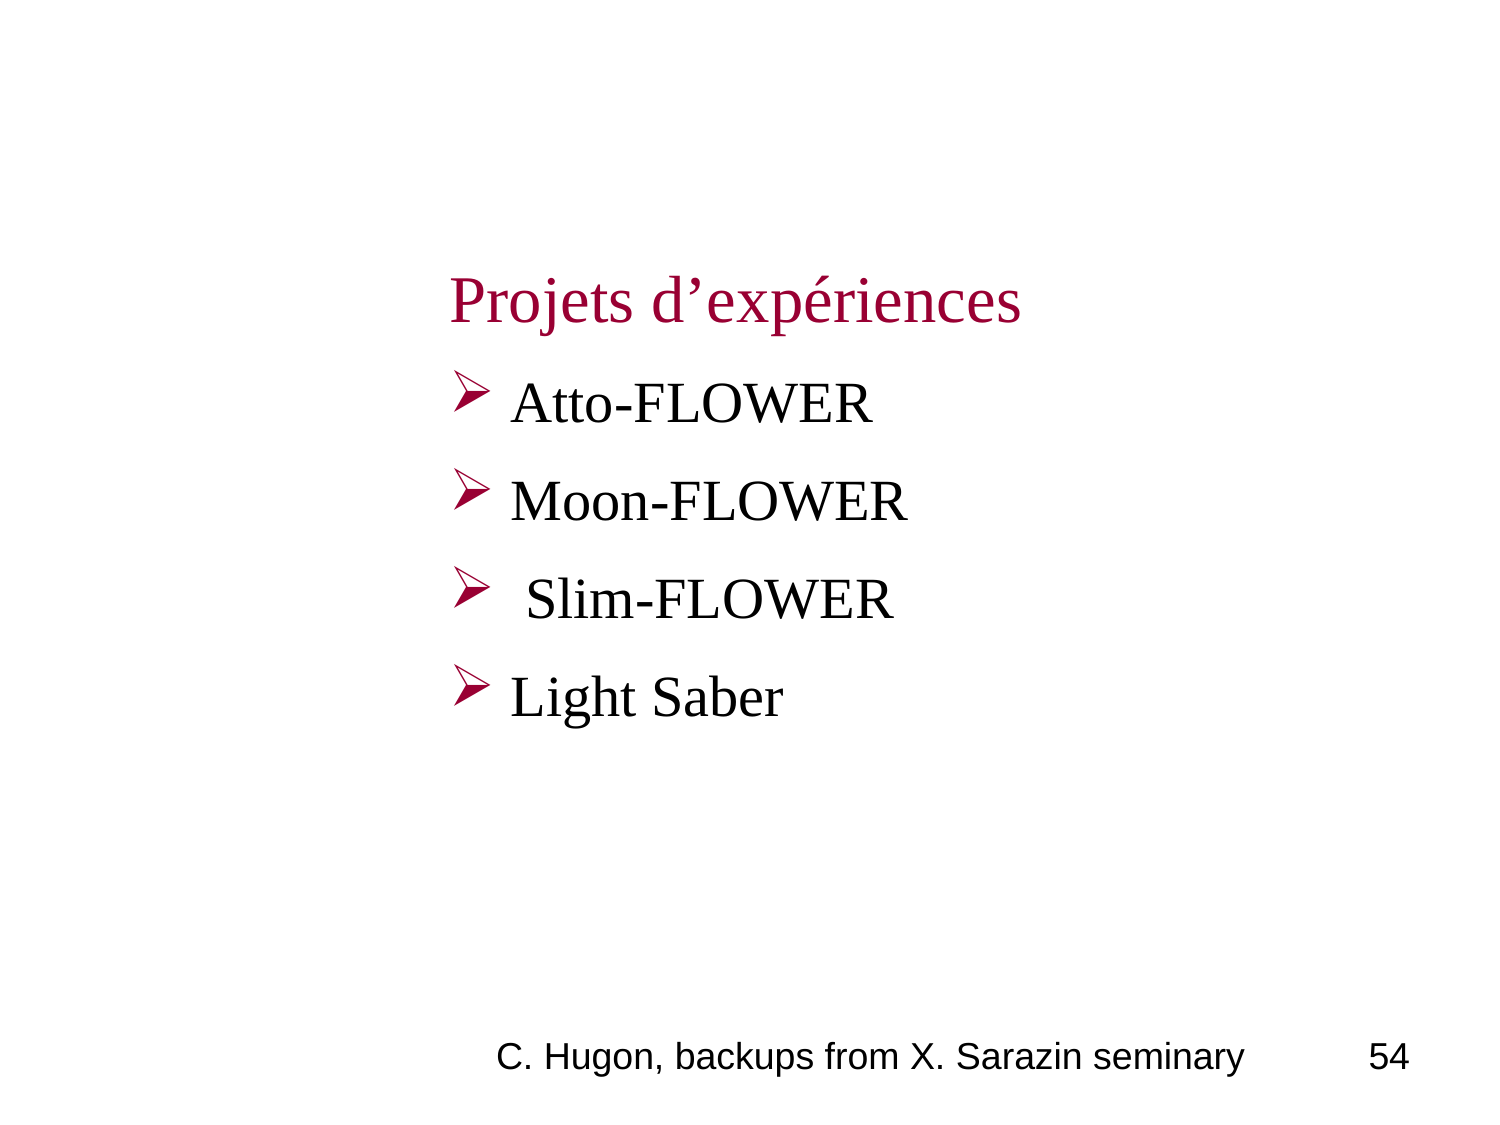

Projets d’expériences
 Atto-FLOWER
 Moon-FLOWER
 Slim-FLOWER
 Light Saber
C. Hugon, backups from X. Sarazin seminary
54